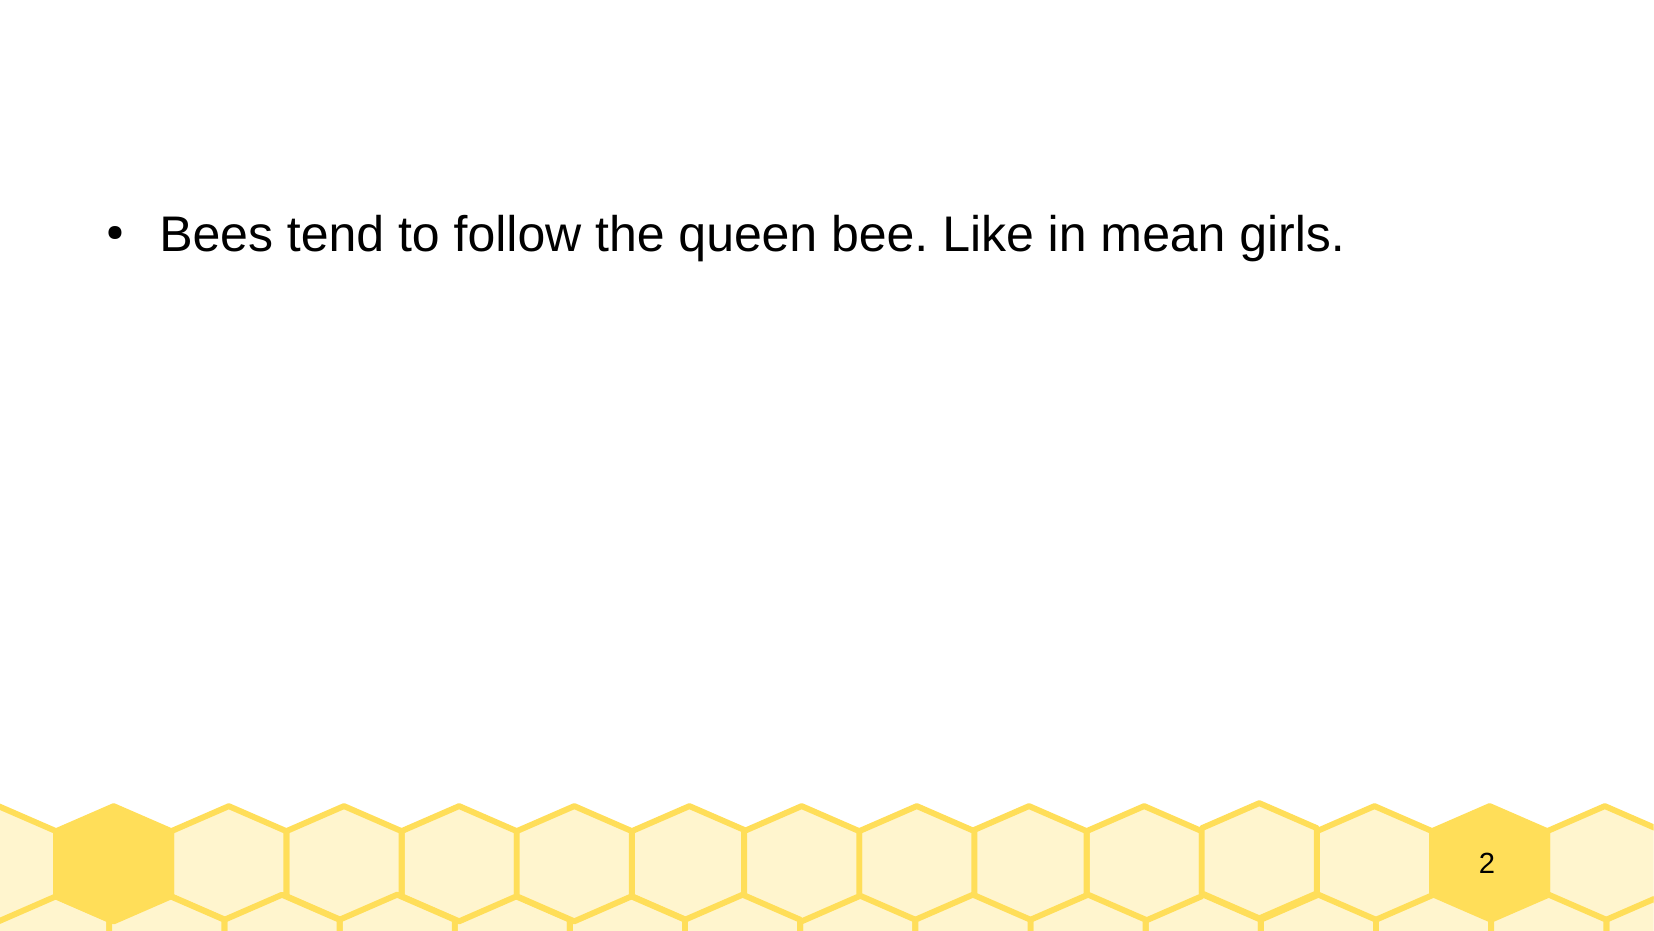

#
Bees tend to follow the queen bee. Like in mean girls.